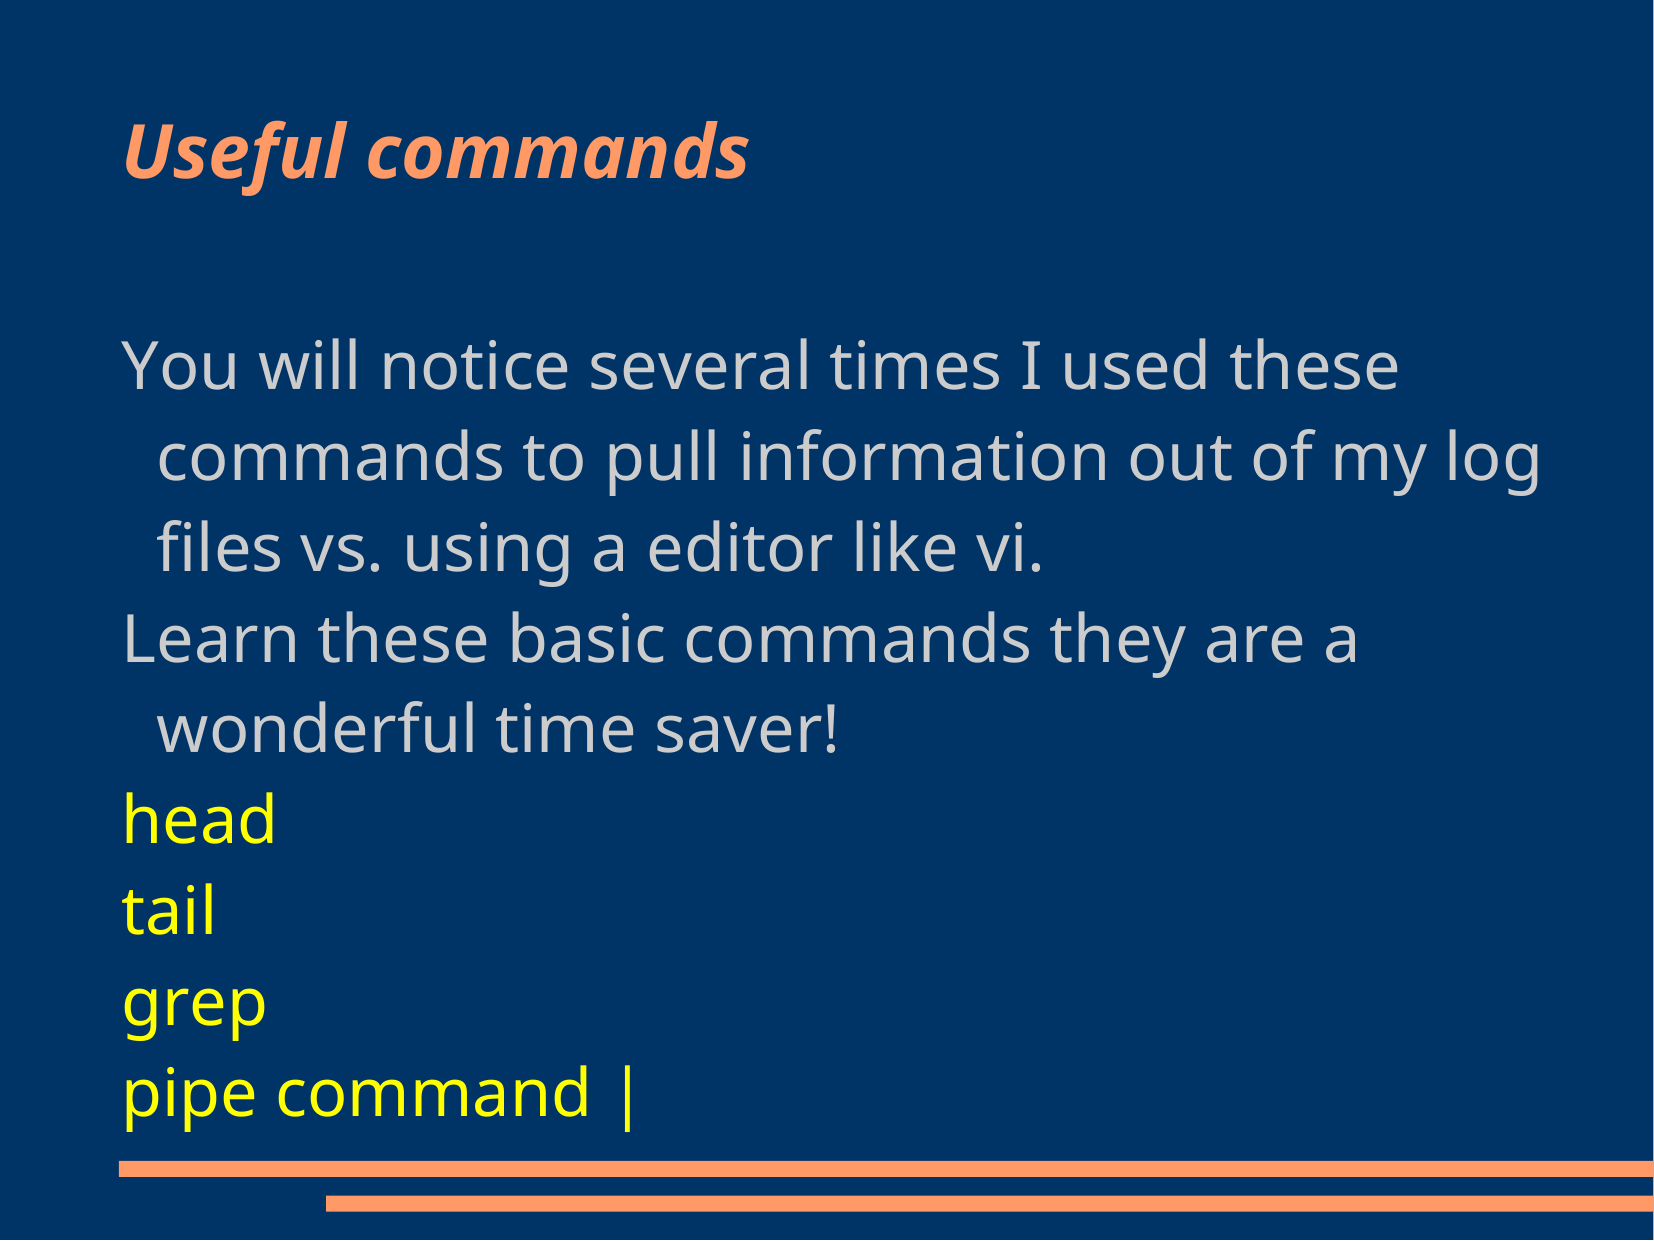

# Useful commands
You will notice several times I used these commands to pull information out of my log files vs. using a editor like vi.
Learn these basic commands they are a wonderful time saver!
head
tail
grep
pipe command |